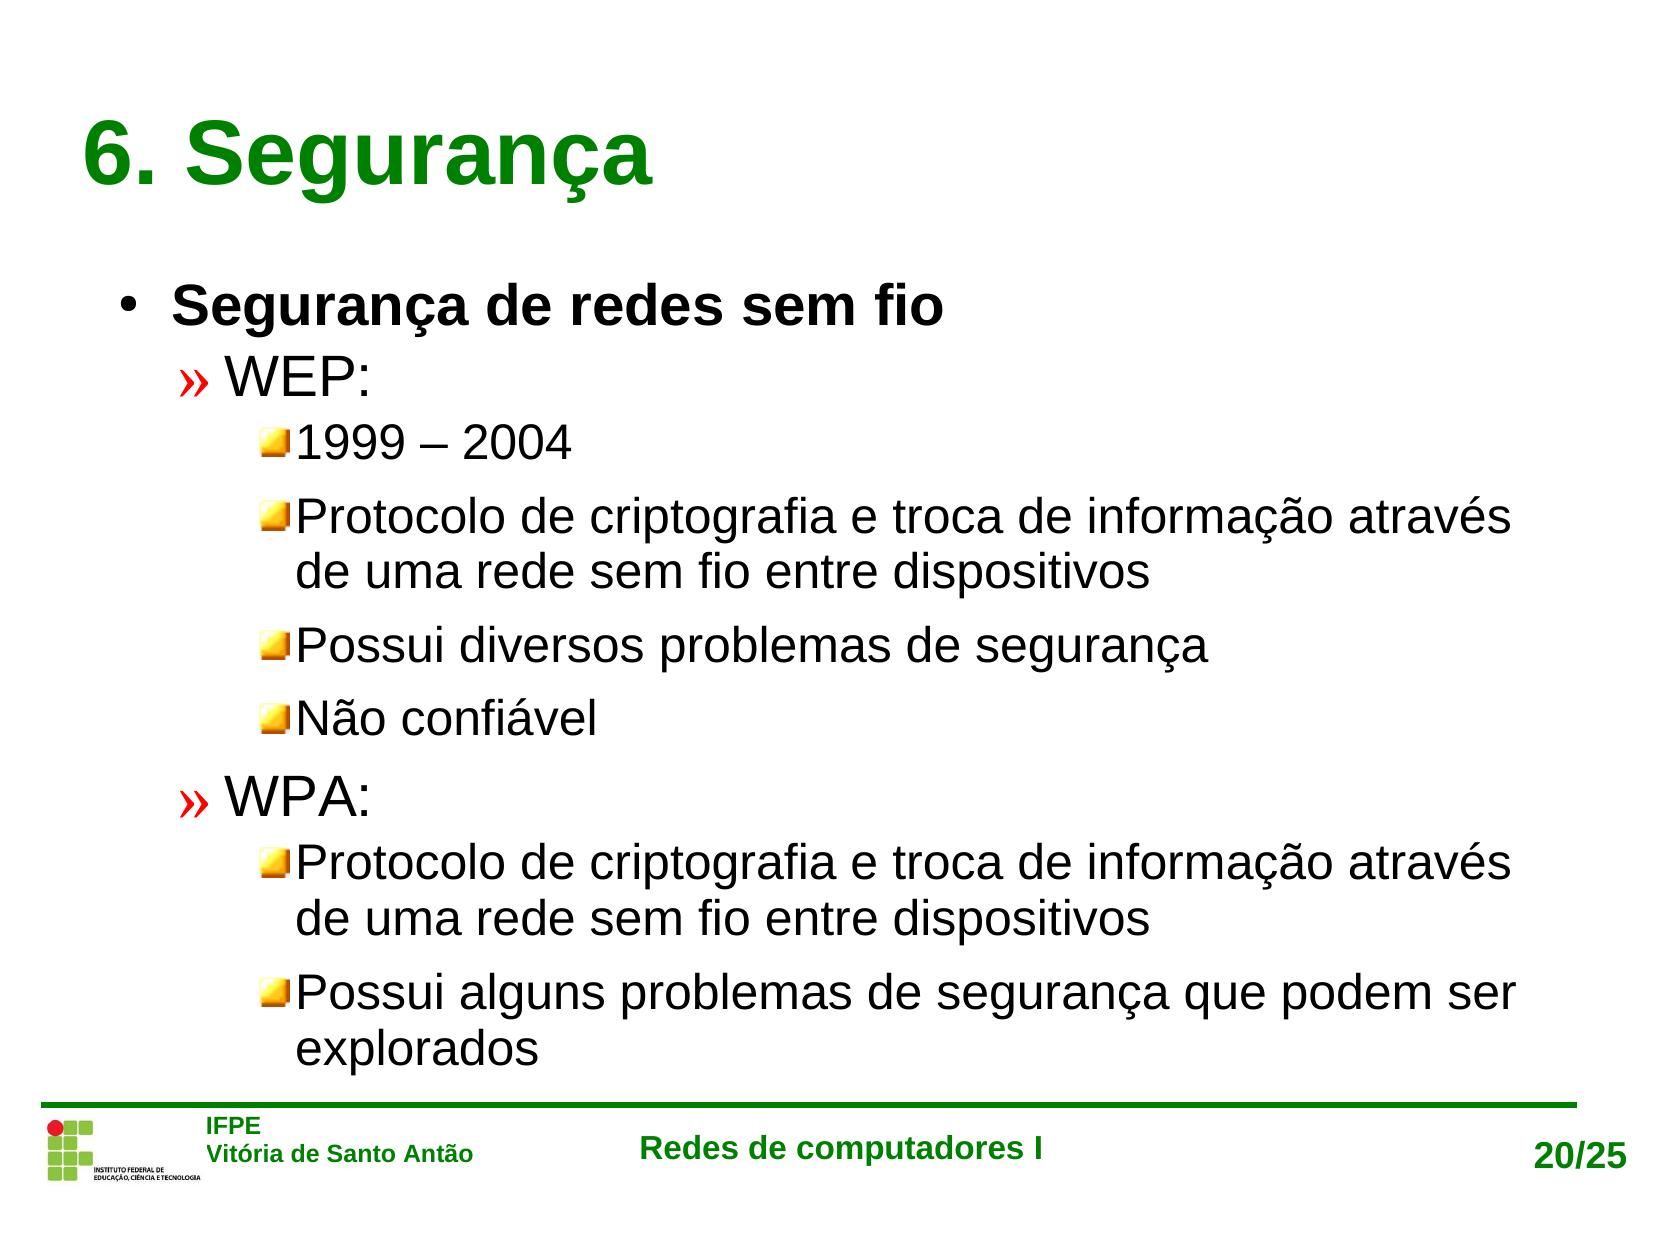

# 6. Segurança
Segurança de redes sem fio
WEP:
1999 – 2004
Protocolo de criptografia e troca de informação através de uma rede sem fio entre dispositivos
Possui diversos problemas de segurança
Não confiável
WPA:
Protocolo de criptografia e troca de informação através de uma rede sem fio entre dispositivos
Possui alguns problemas de segurança que podem ser explorados